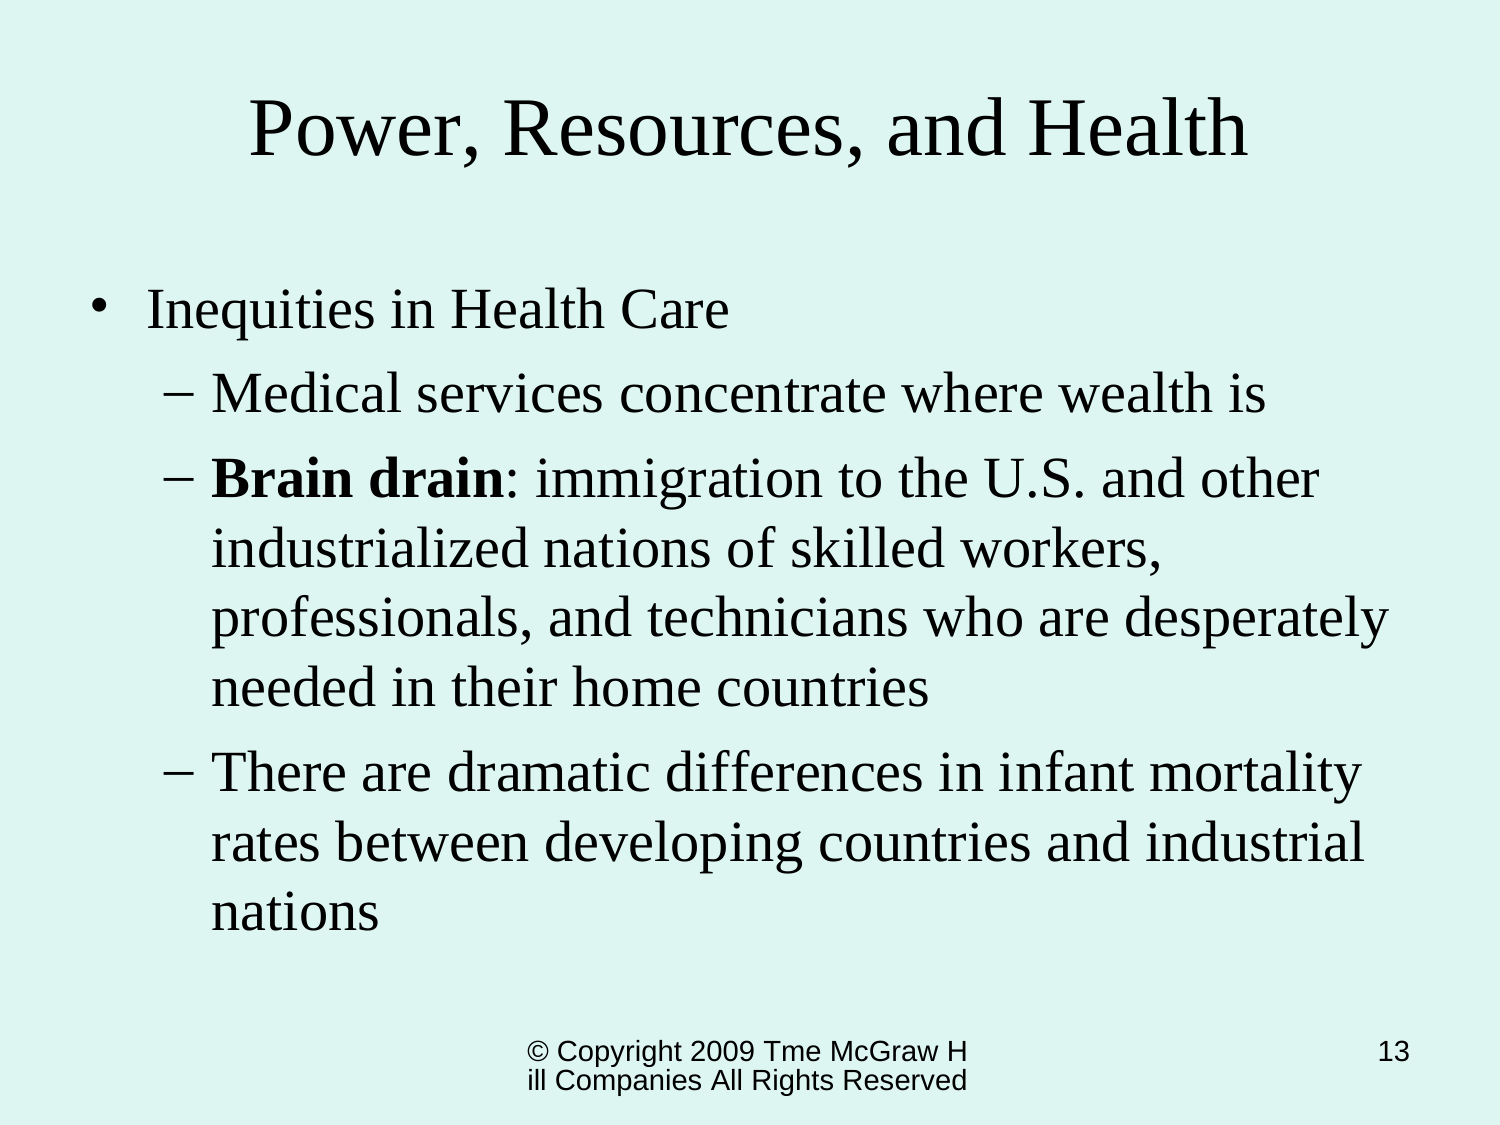

# Power, Resources, and Health
Inequities in Health Care
Medical services concentrate where wealth is
Brain drain: immigration to the U.S. and other industrialized nations of skilled workers, professionals, and technicians who are desperately needed in their home countries
There are dramatic differences in infant mortality rates between developing countries and industrial nations
© Copyright 2009 Tme McGraw Hill Companies All Rights Reserved
13